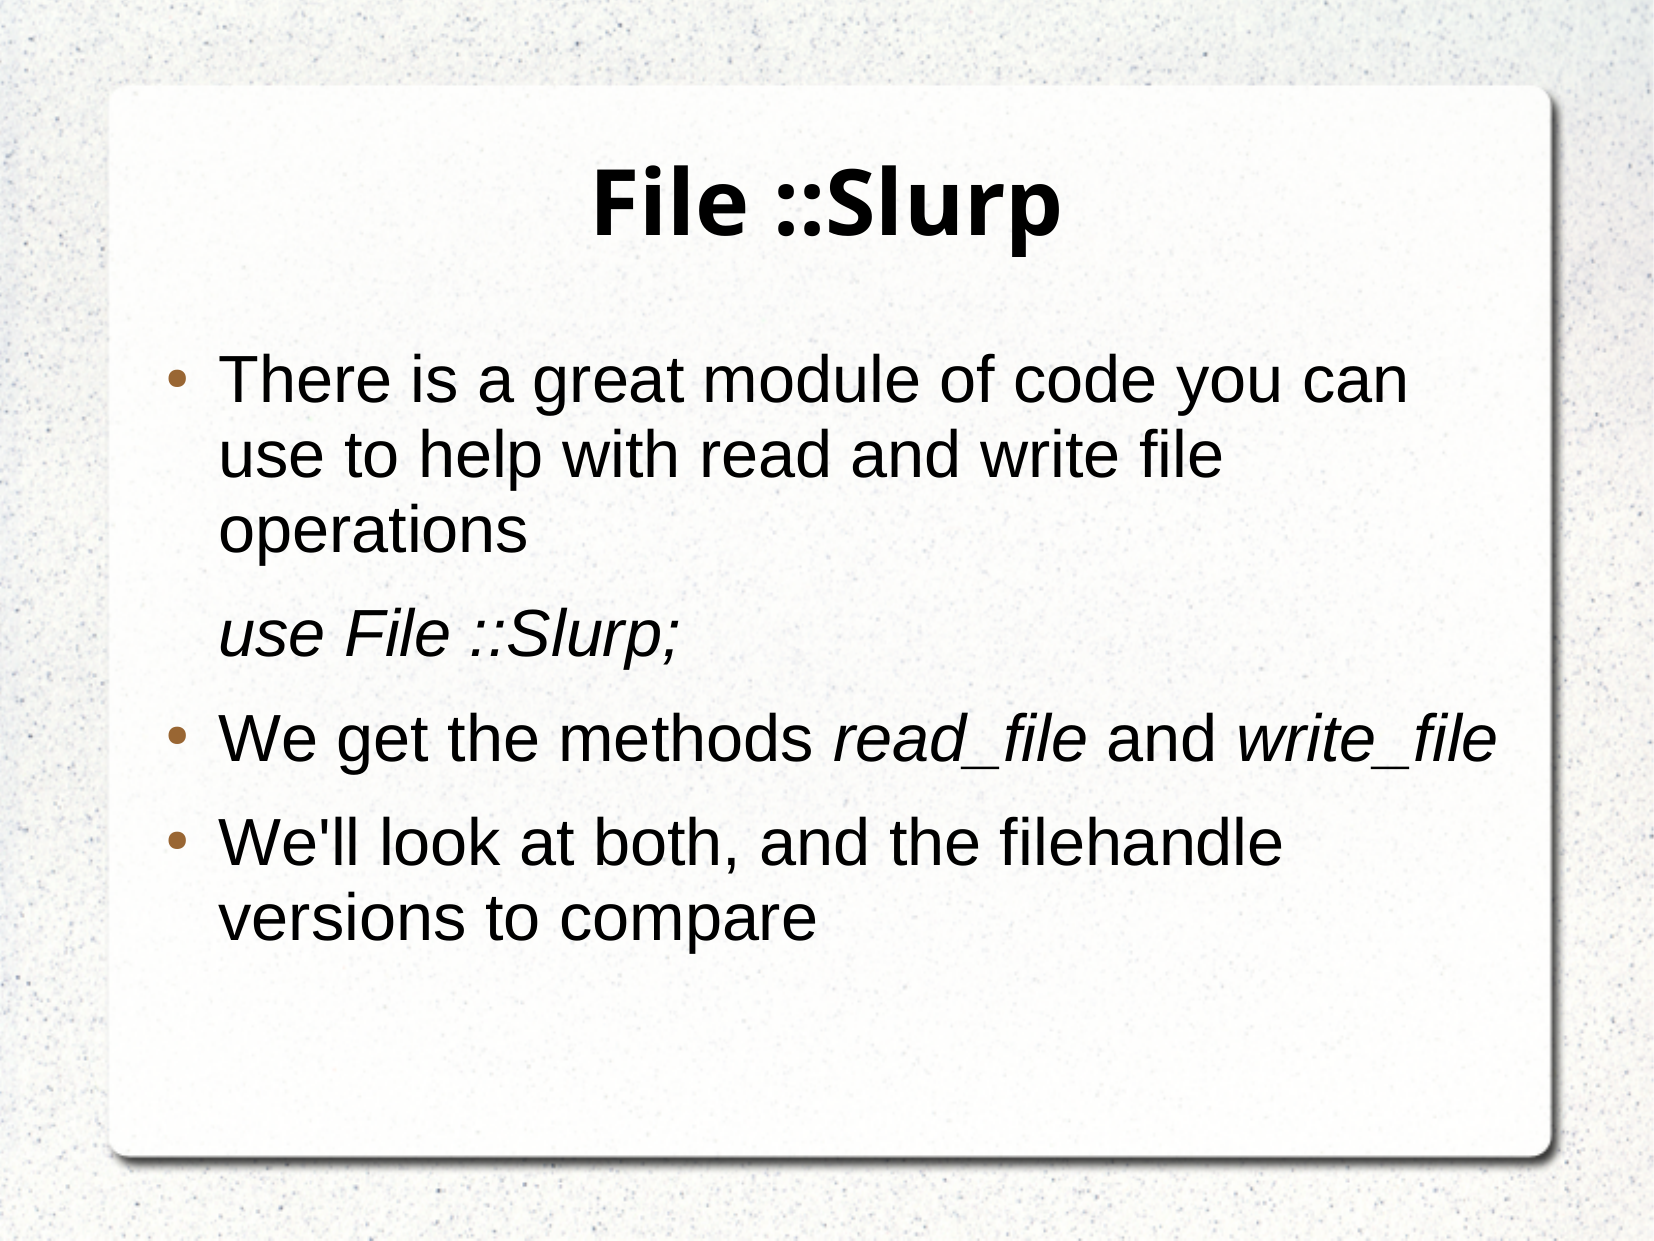

# File ::Slurp
There is a great module of code you can use to help with read and write file operations
use File ::Slurp;
We get the methods read_file and write_file
We'll look at both, and the filehandle versions to compare